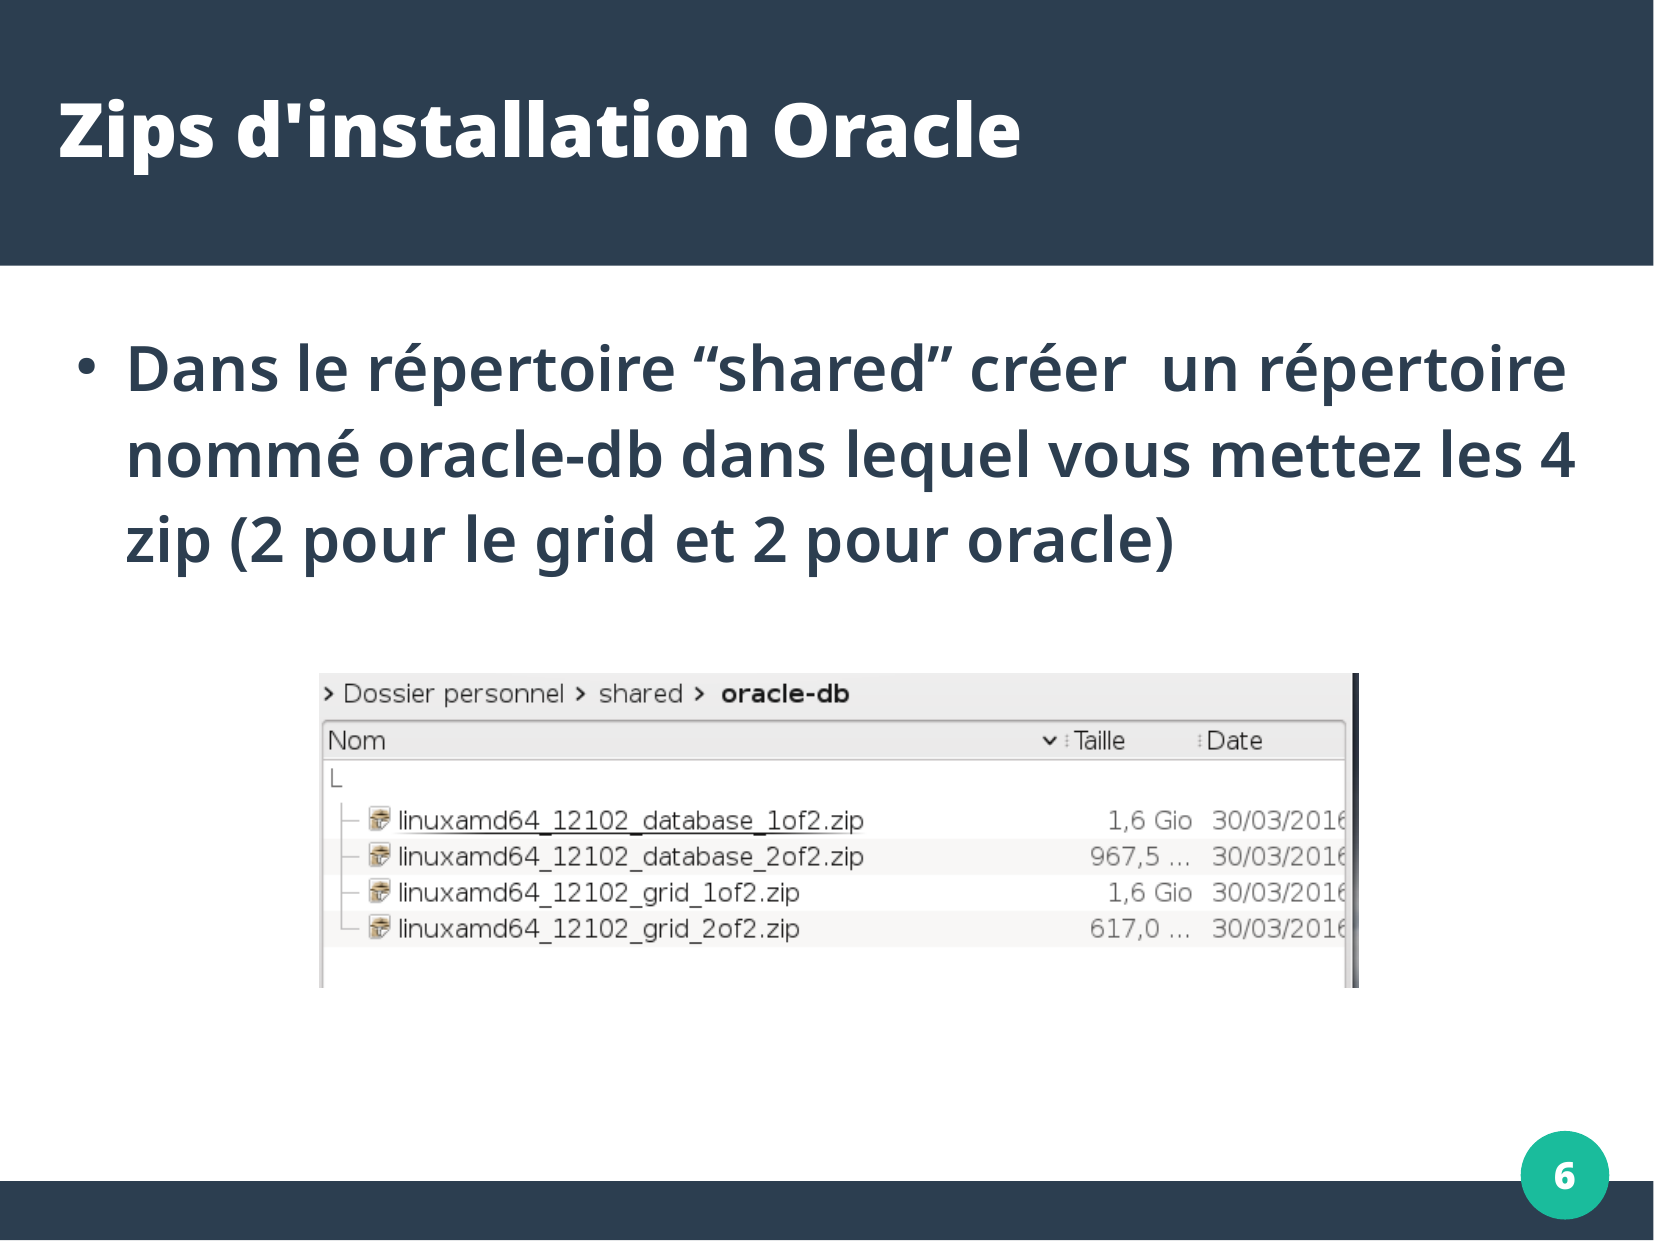

# Zips d'installation Oracle
Dans le répertoire “shared” créer un répertoire nommé oracle-db dans lequel vous mettez les 4 zip (2 pour le grid et 2 pour oracle)
6